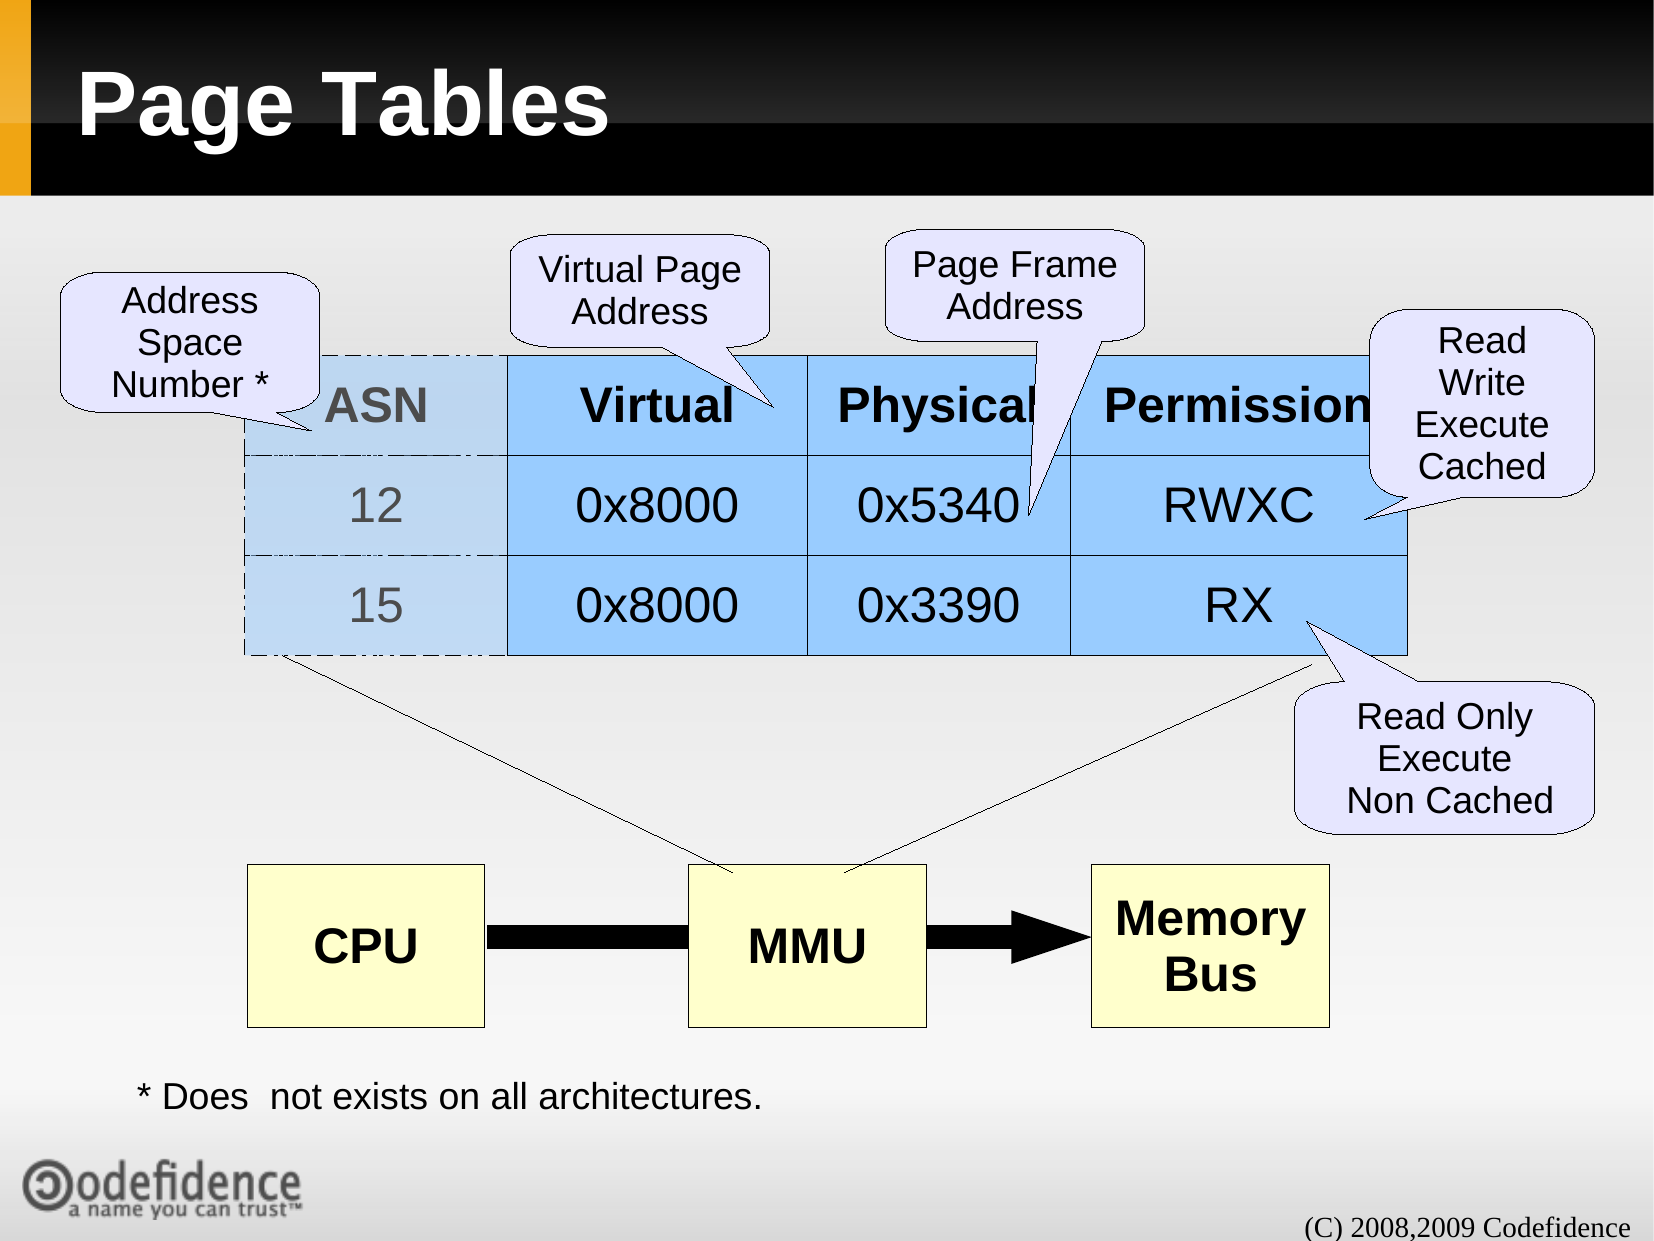

# Page Tables
Page Frame
Address
Virtual Page
Address
Address
Space
Number *
Read
Write
Execute
Cached
ASN
Virtual
Physical
Permission
12
0x8000
0x5340
RWXC
15
0x8000
0x3390
RX
Read Only
Execute
 Non Cached
CPU
MMU
Memory
Bus
* Does not exists on all architectures.